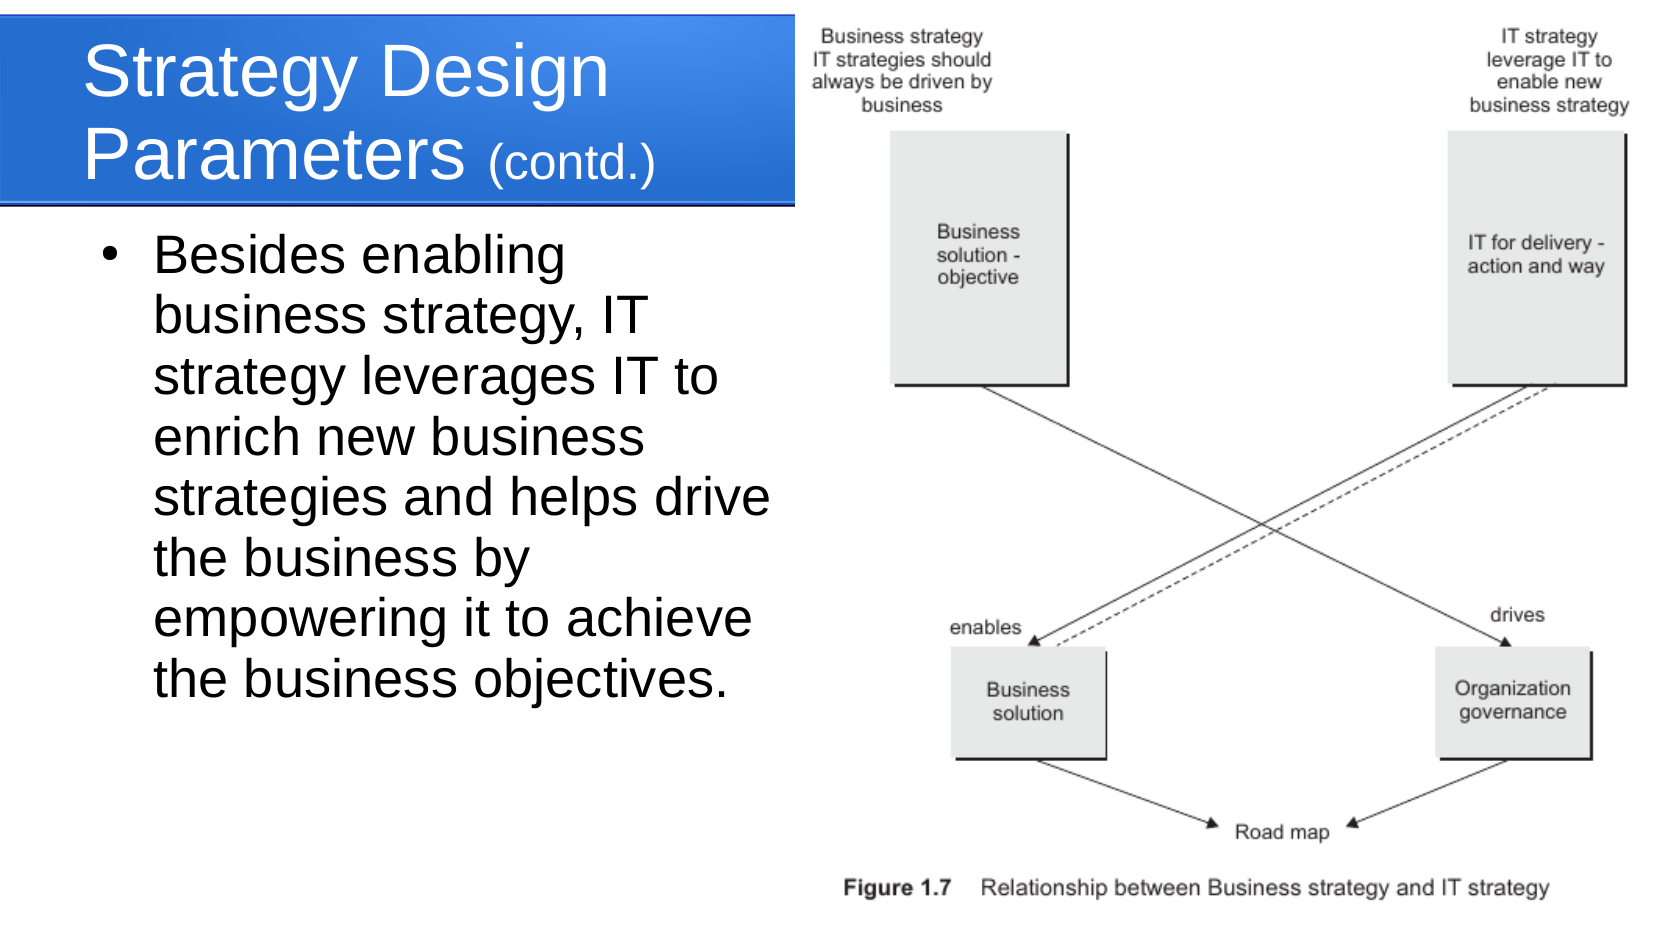

# Strategy Design Parameters (contd.)
Besides enabling business strategy, IT strategy leverages IT to enrich new business strategies and helps drive the business by empowering it to achieve the business objectives.